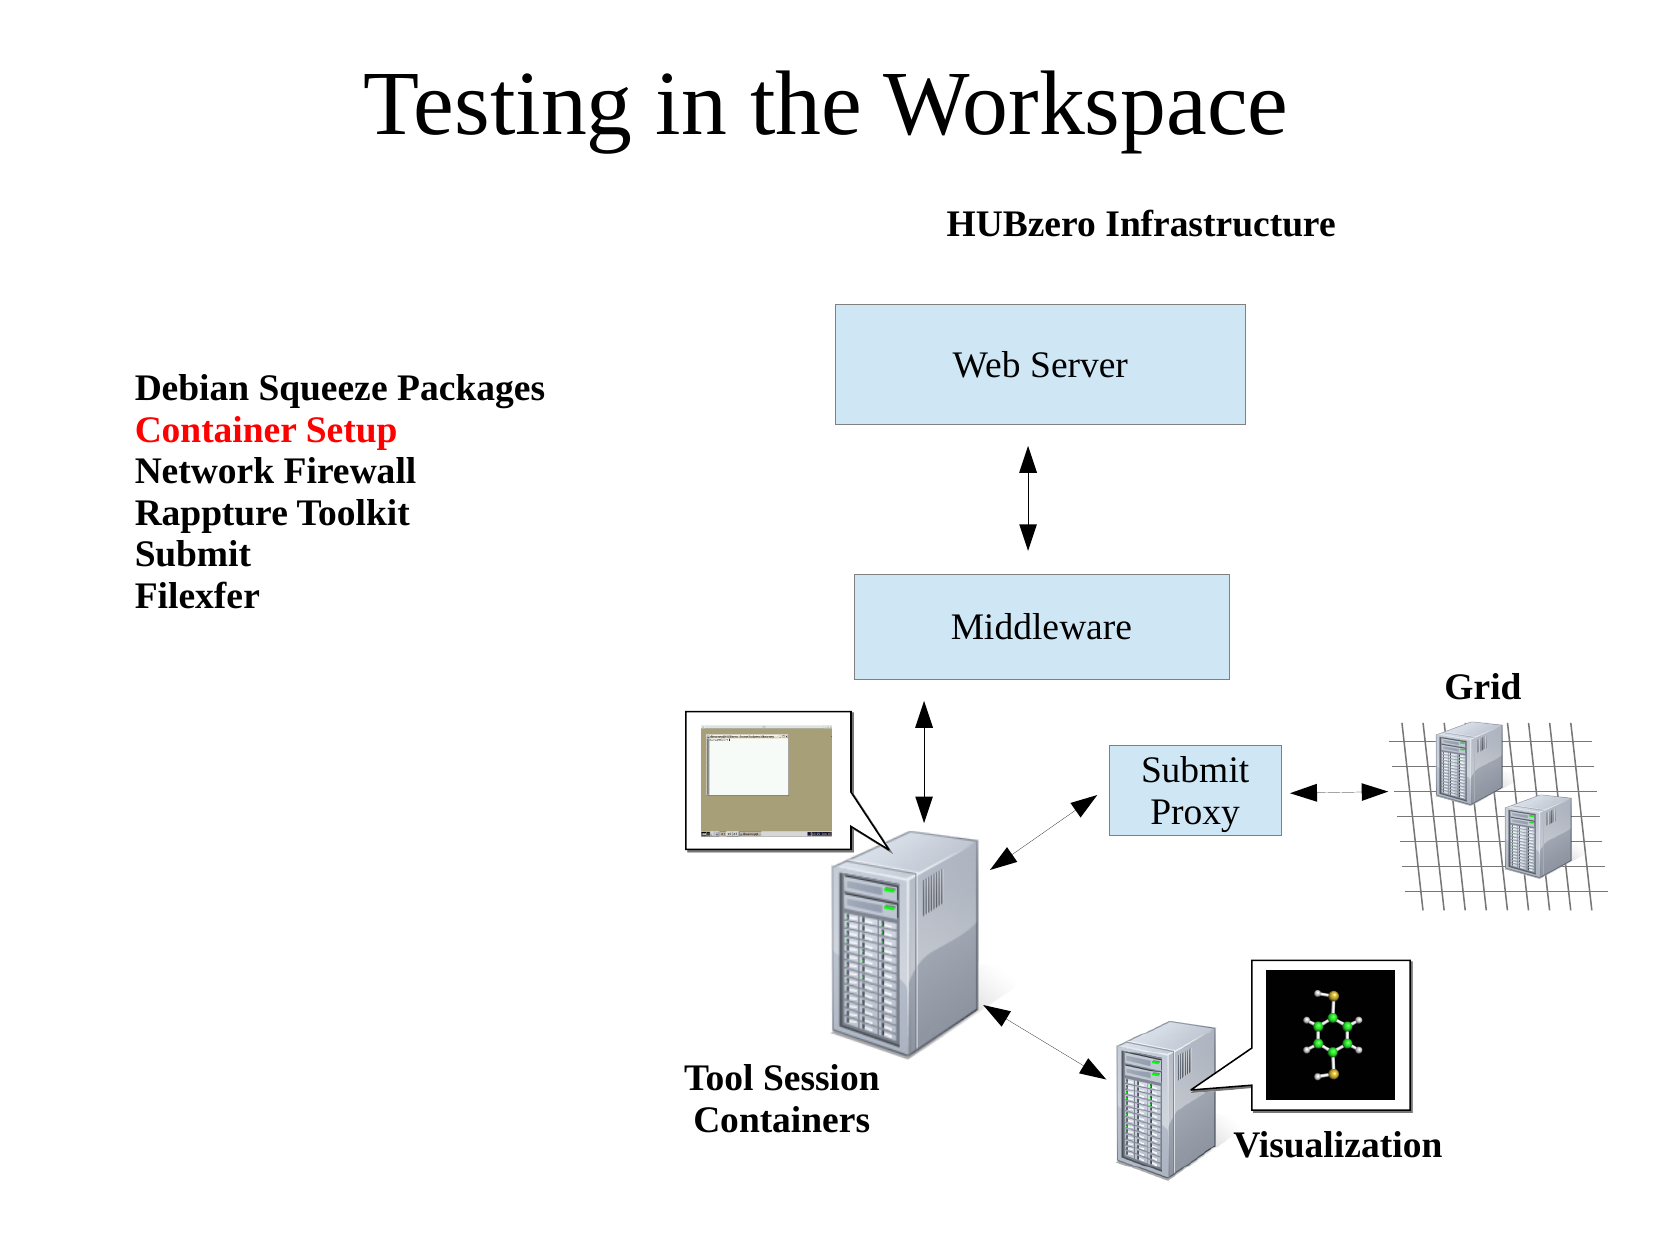

# Testing in the Workspace
HUBzero Infrastructure
Web Server
Debian Squeeze Packages
Container Setup
Network Firewall
Rappture Toolkit
Submit
Filexfer
Middleware
Grid
Submit
Proxy
Tool Session
Containers
Visualization